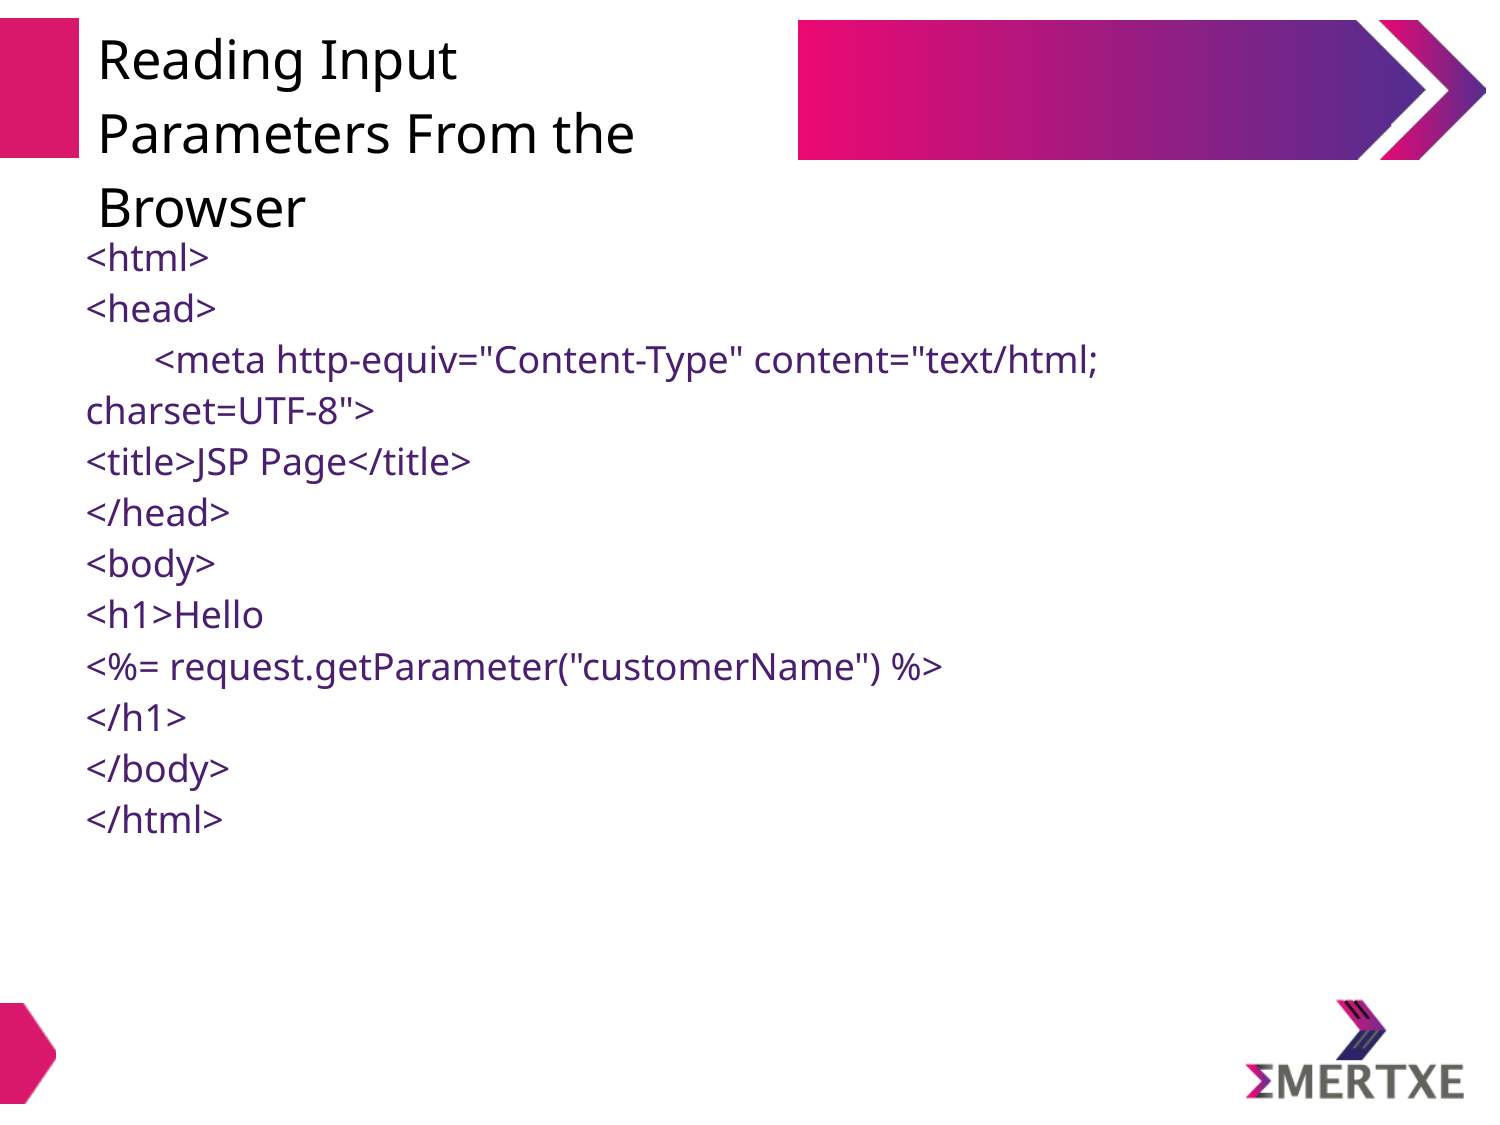

Reading Input Parameters From the Browser
<html>
<head>
 <meta http-equiv="Content-Type" content="text/html; charset=UTF-8">
<title>JSP Page</title>
</head>
<body>
<h1>Hello
<%= request.getParameter("customerName") %>
</h1>
</body>
</html>